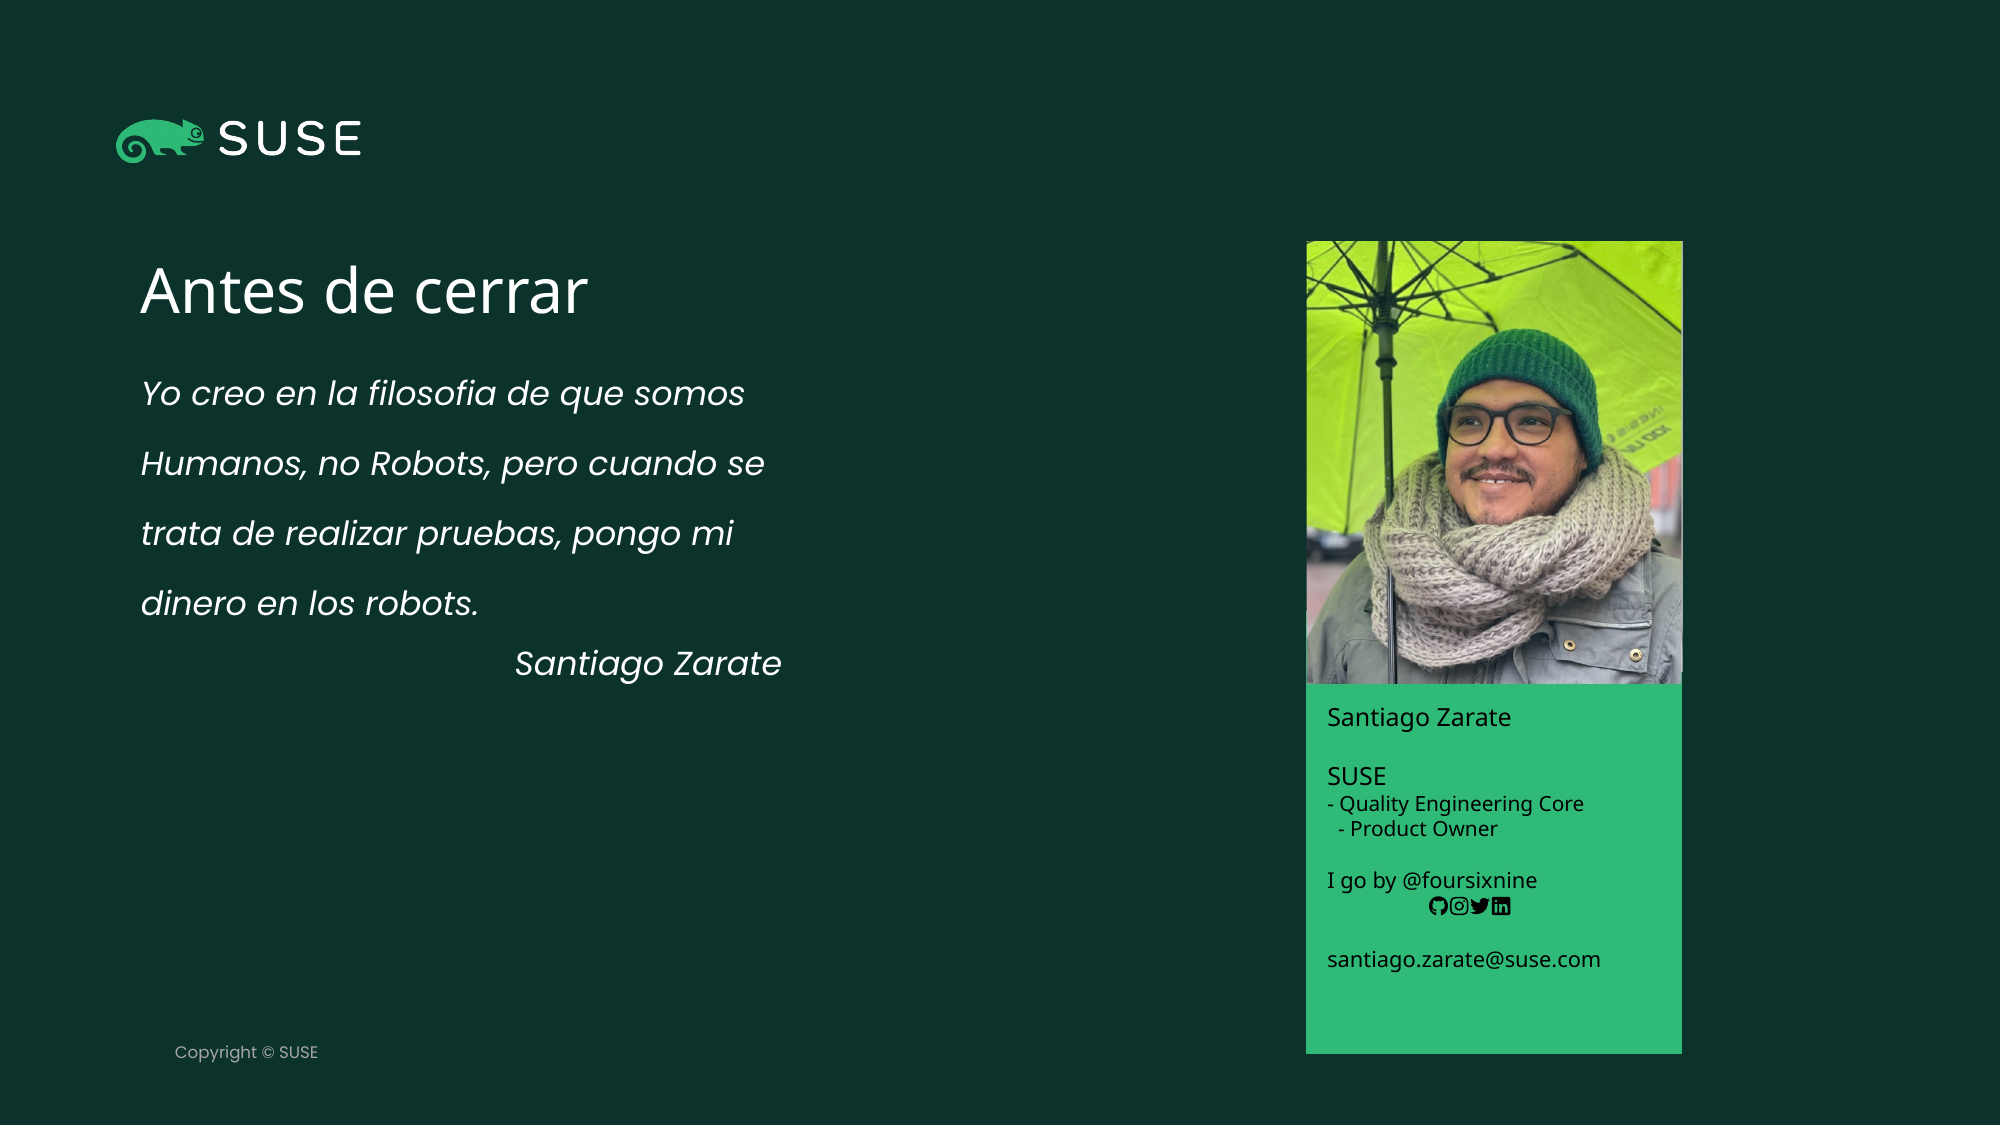

Antes de cerrar
# Yo creo en la filosofia de que somos Humanos, no Robots, pero cuando se trata de realizar pruebas, pongo mi dinero en los robots.
Santiago Zarate
Santiago Zarate
SUSE
- Quality Engineering Core
 - Product Owner
I go by @foursixnine
santiago.zarate@suse.com